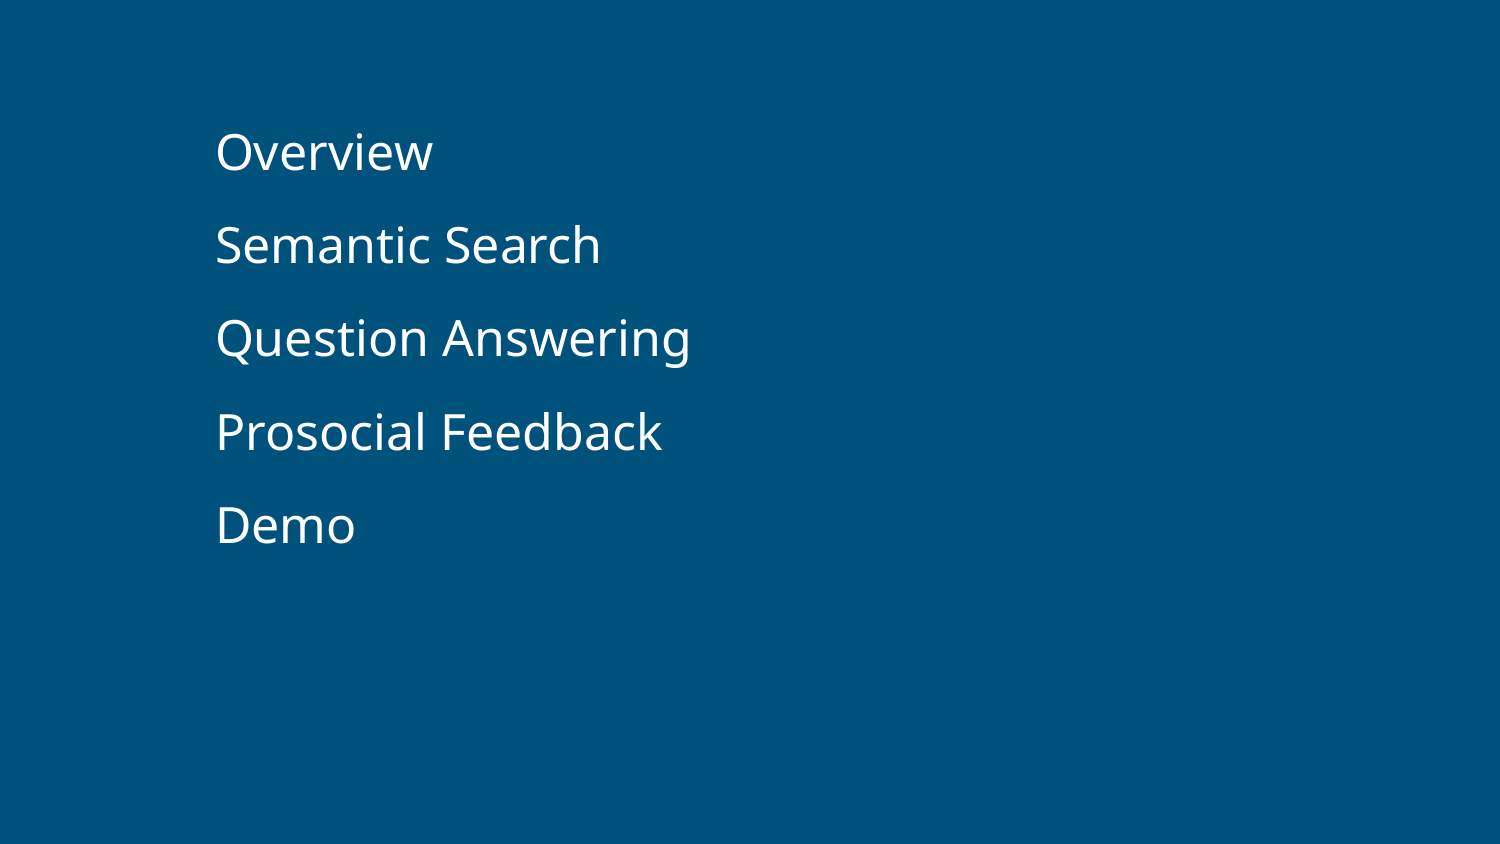

# Overview
Semantic Search
Question Answering
Prosocial Feedback
Demo